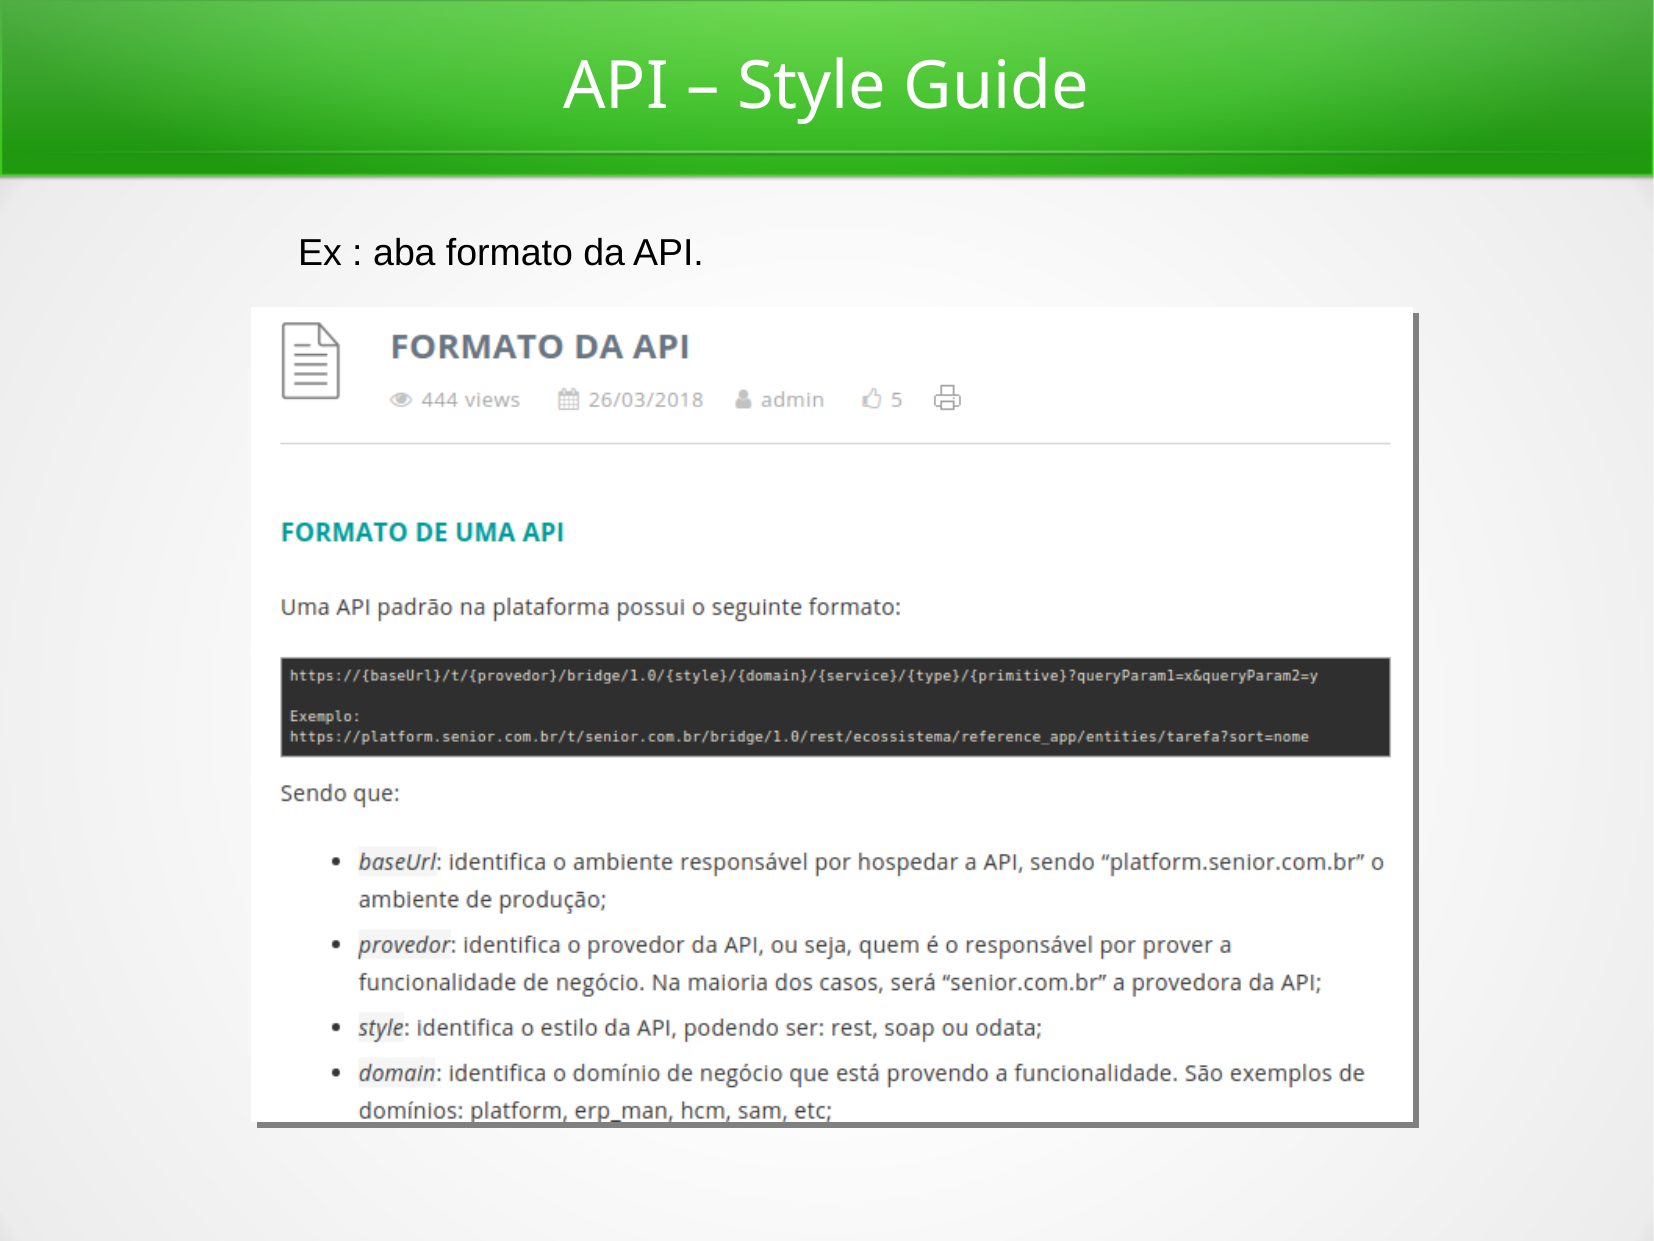

# API – Style Guide
Ex : aba formato da API.